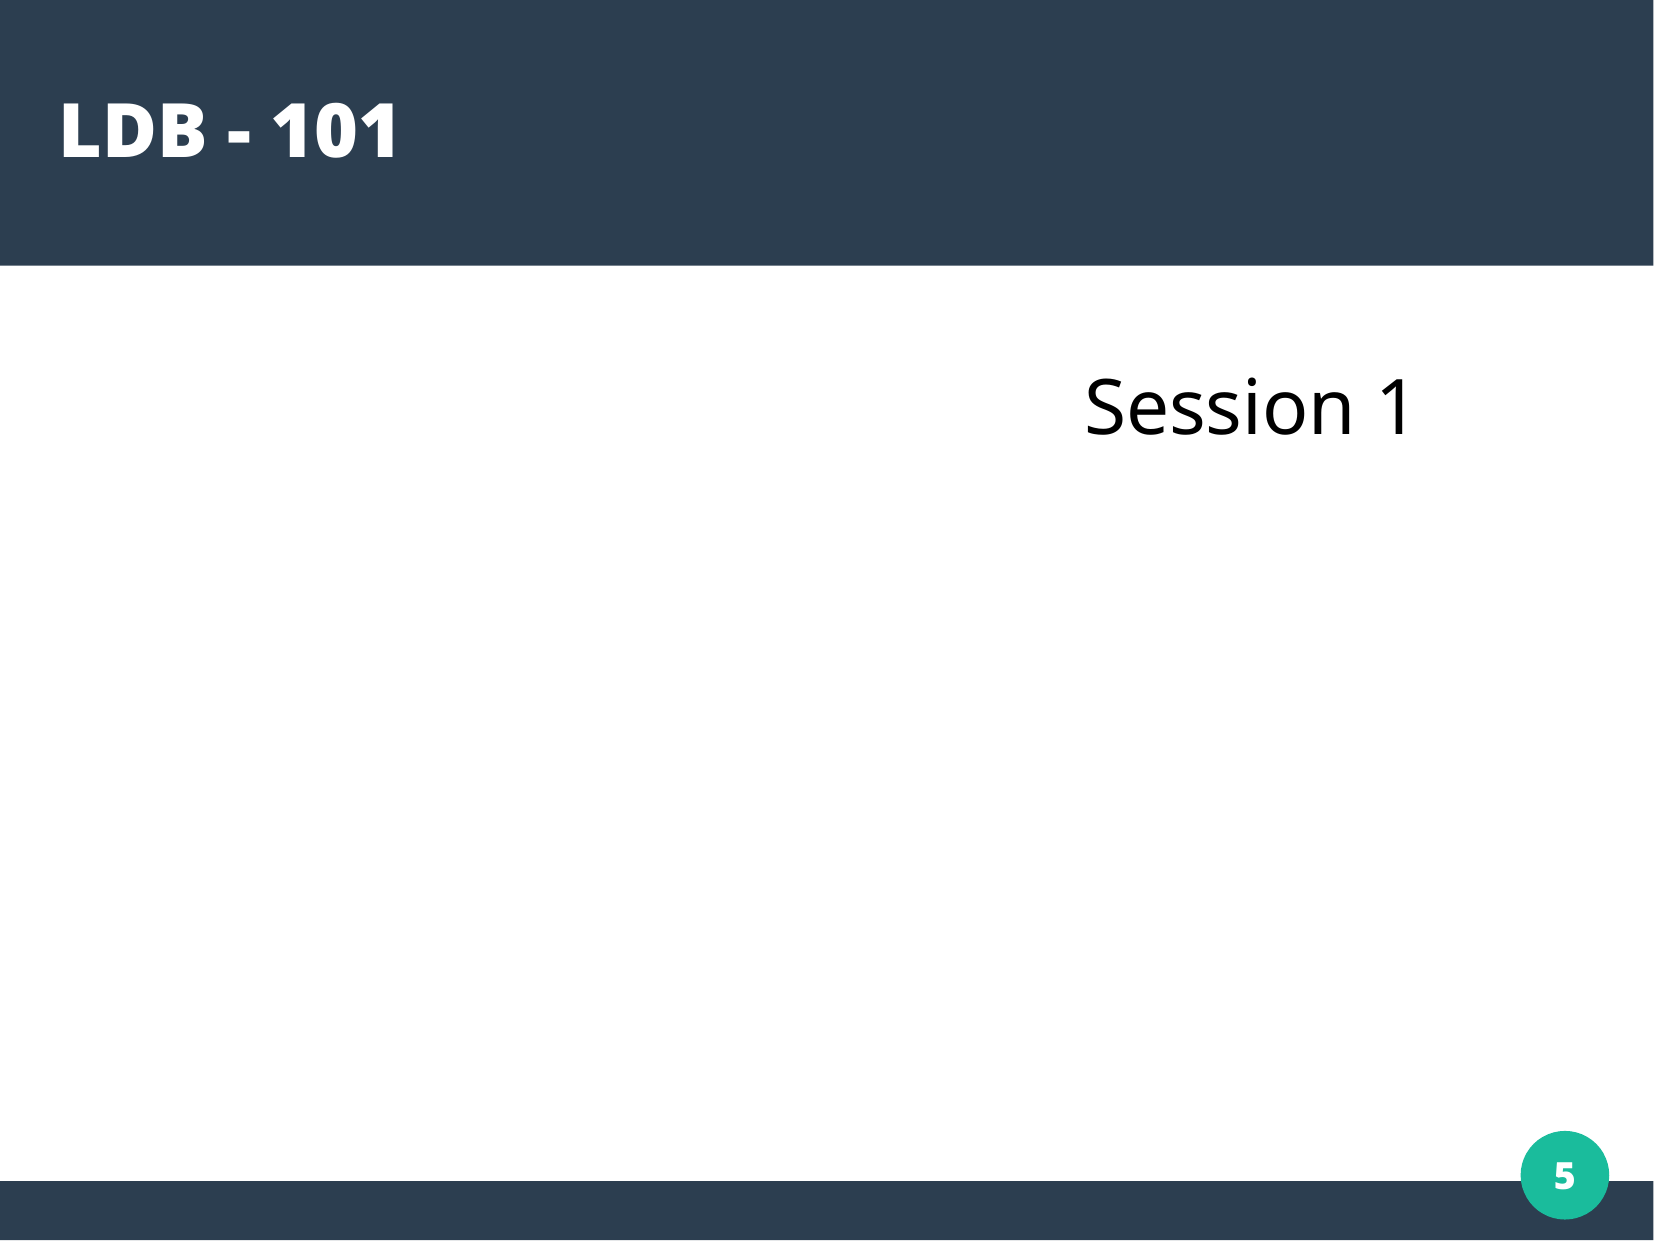

# LDB - 101
Session 1
5